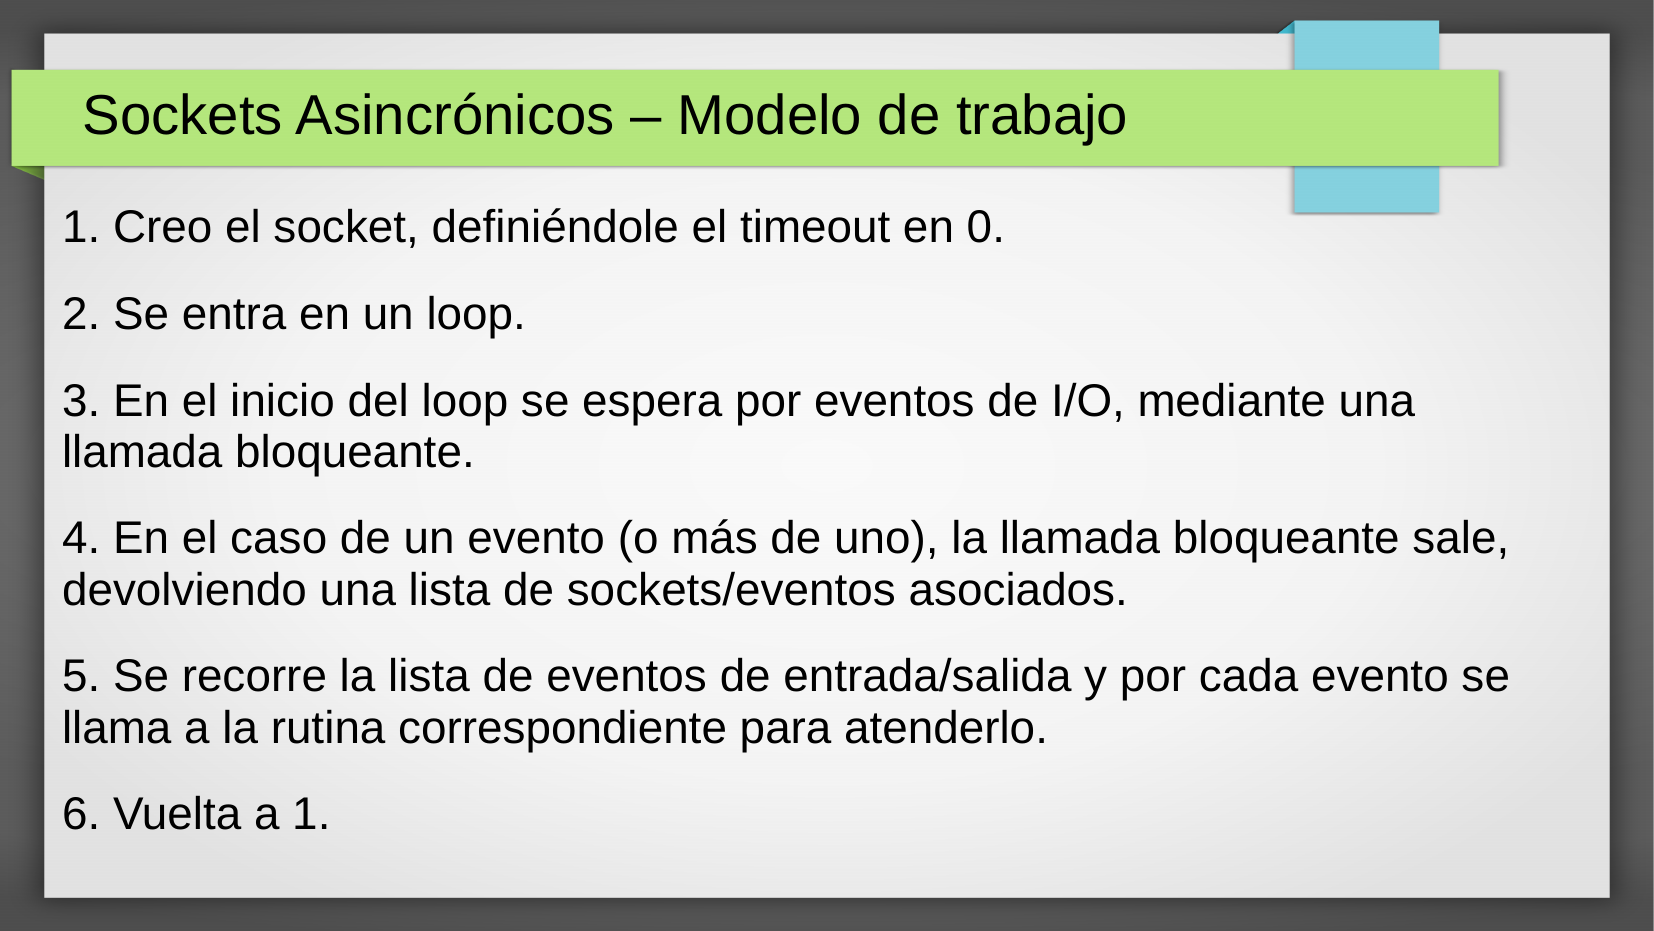

# Sockets Asincrónicos – Modelo de trabajo
 Creo el socket, definiéndole el timeout en 0.
 Se entra en un loop.
 En el inicio del loop se espera por eventos de I/O, mediante una llamada bloqueante.
 En el caso de un evento (o más de uno), la llamada bloqueante sale, devolviendo una lista de sockets/eventos asociados.
 Se recorre la lista de eventos de entrada/salida y por cada evento se llama a la rutina correspondiente para atenderlo.
 Vuelta a 1.